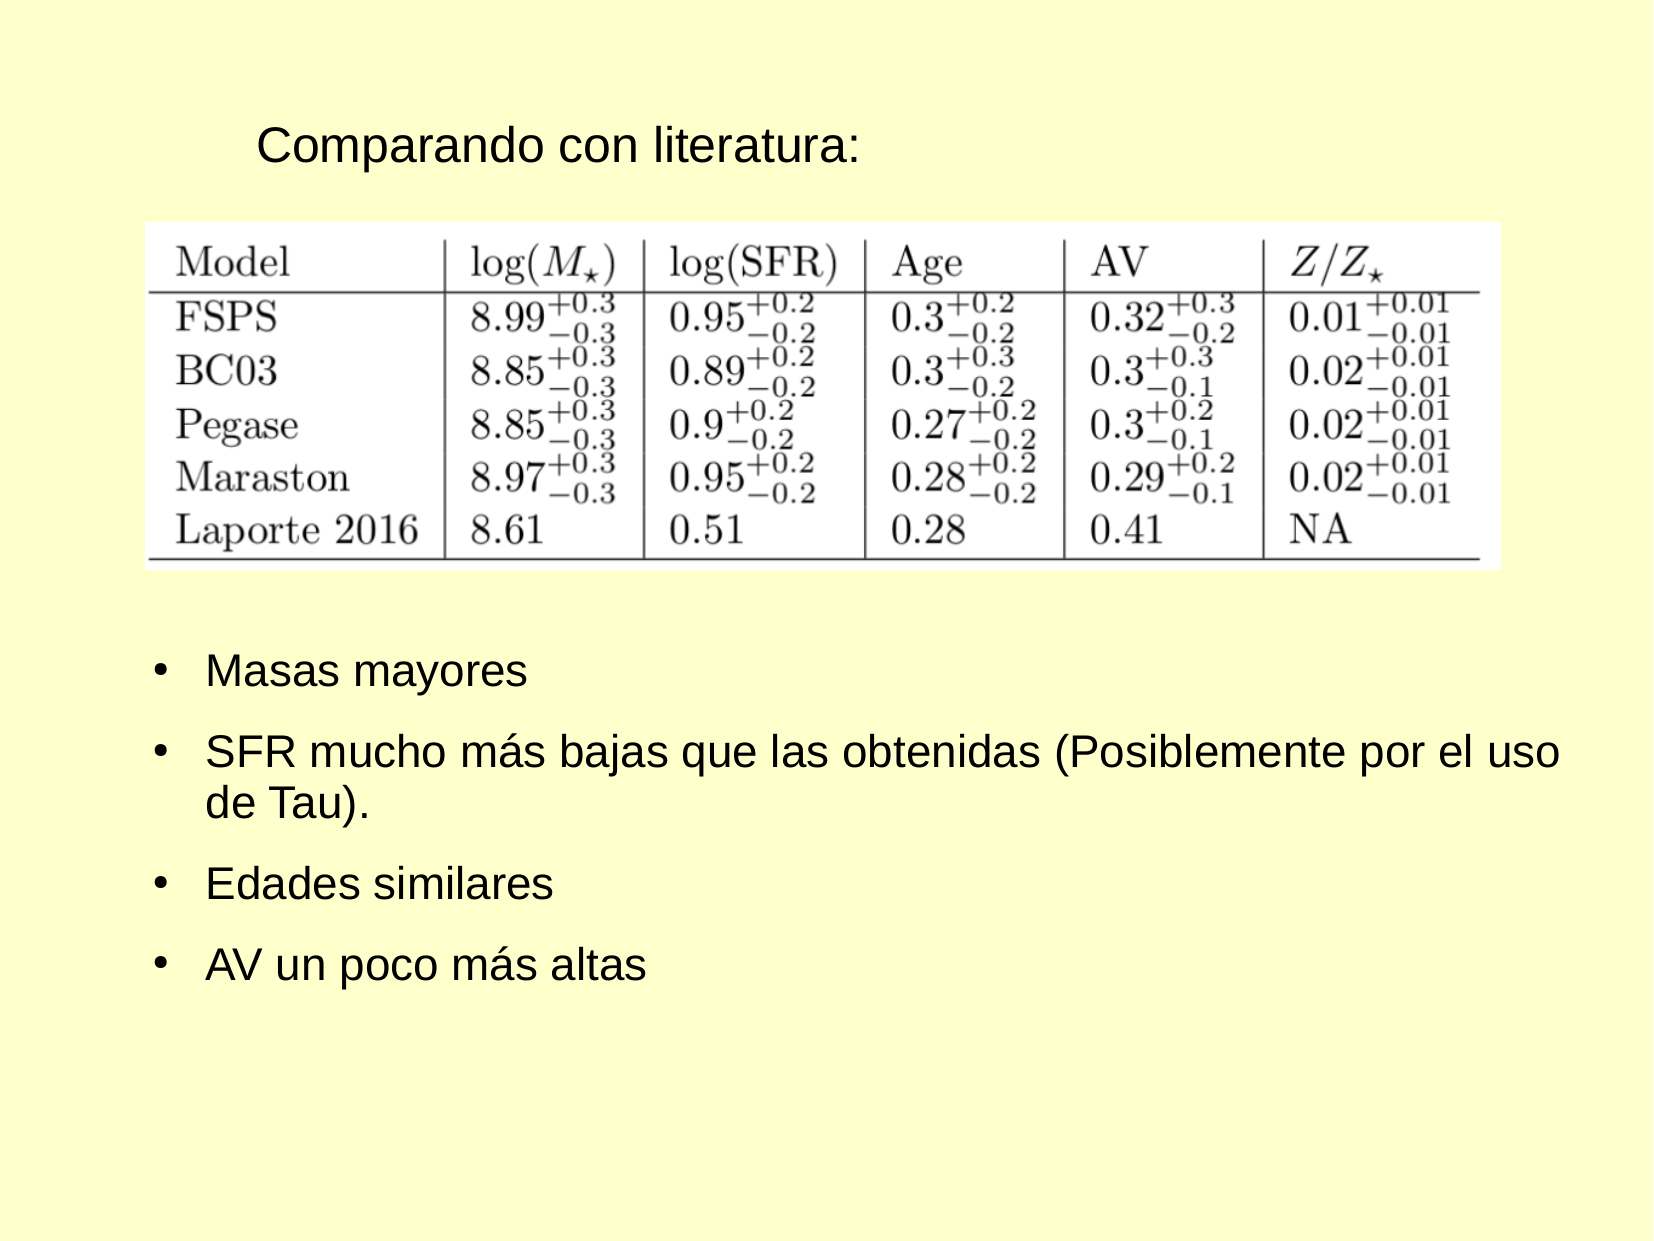

# Comparando con literatura:
Masas mayores
SFR mucho más bajas que las obtenidas (Posiblemente por el uso de Tau).
Edades similares
AV un poco más altas